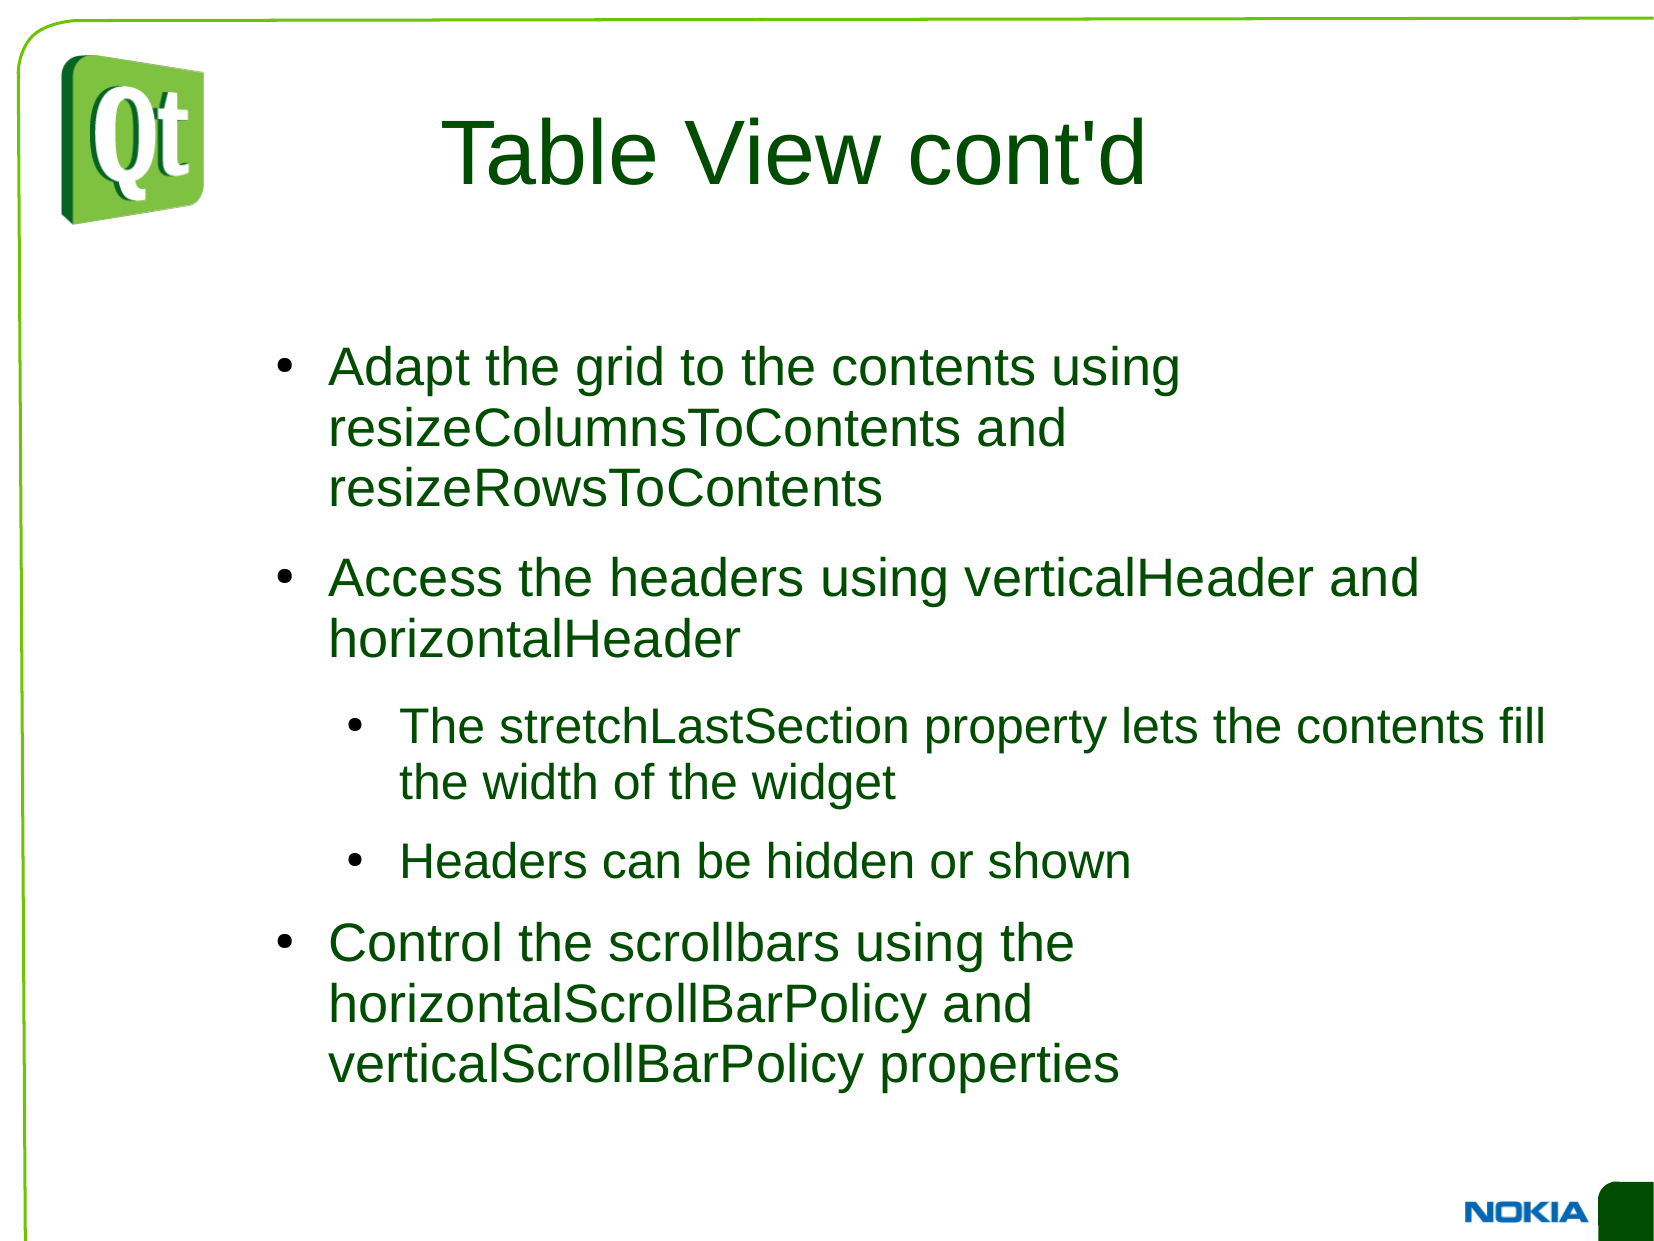

# Table View cont'd
Adapt the grid to the contents using resizeColumnsToContents and resizeRowsToContents
Access the headers using verticalHeader and horizontalHeader
The stretchLastSection property lets the contents fill the width of the widget
Headers can be hidden or shown
Control the scrollbars using the horizontalScrollBarPolicy and verticalScrollBarPolicy properties